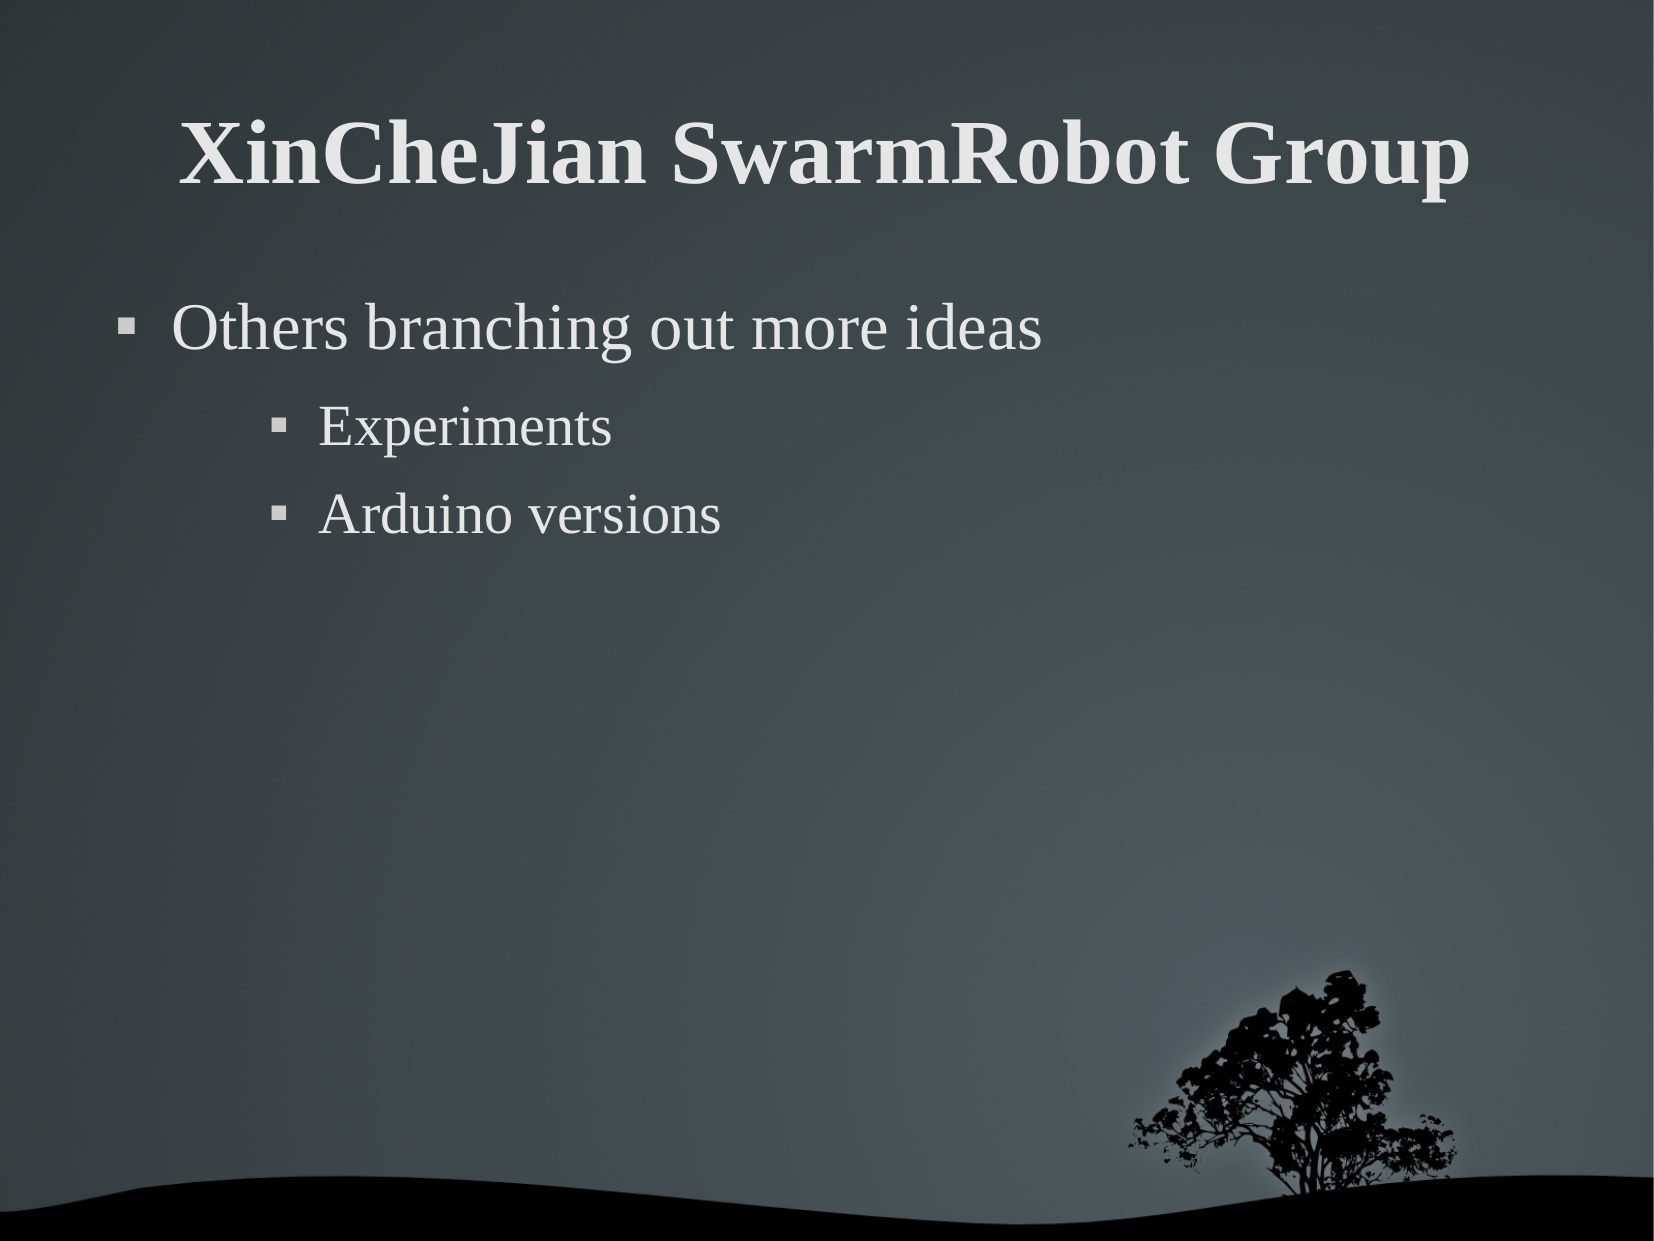

# XinCheJian SwarmRobot Group
Others branching out more ideas
Experiments
Arduino versions